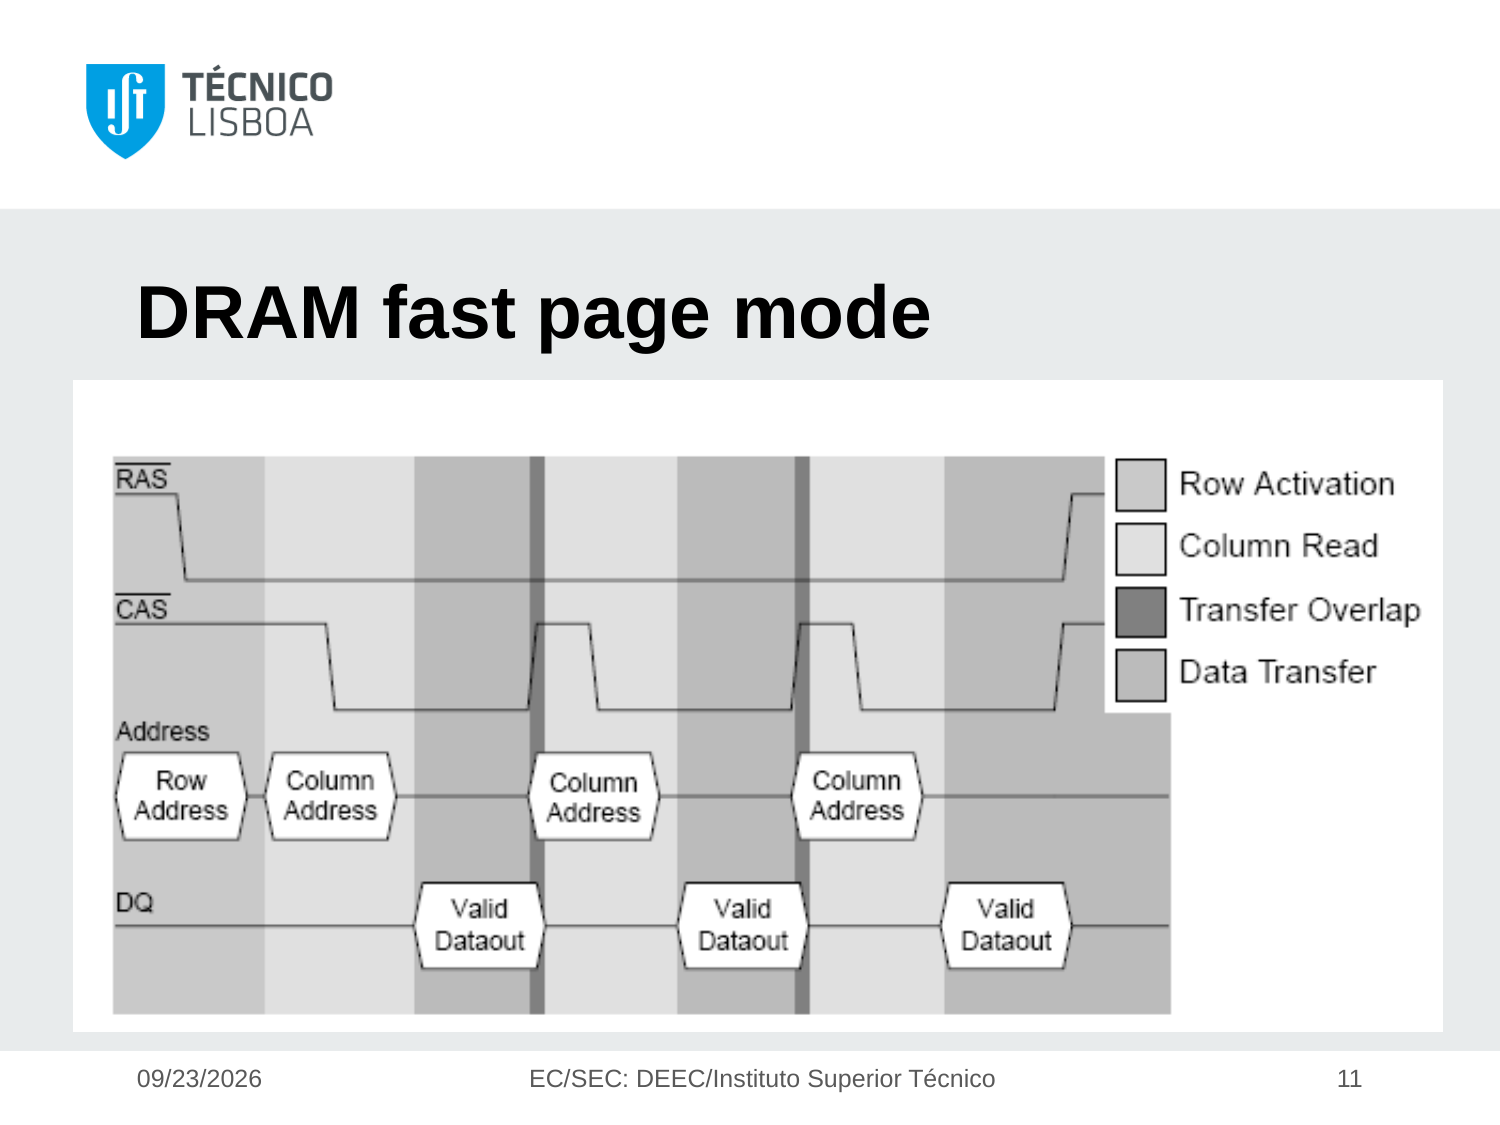

# DRAM fast page mode
EC/SEC: DEEC/Instituto Superior Técnico